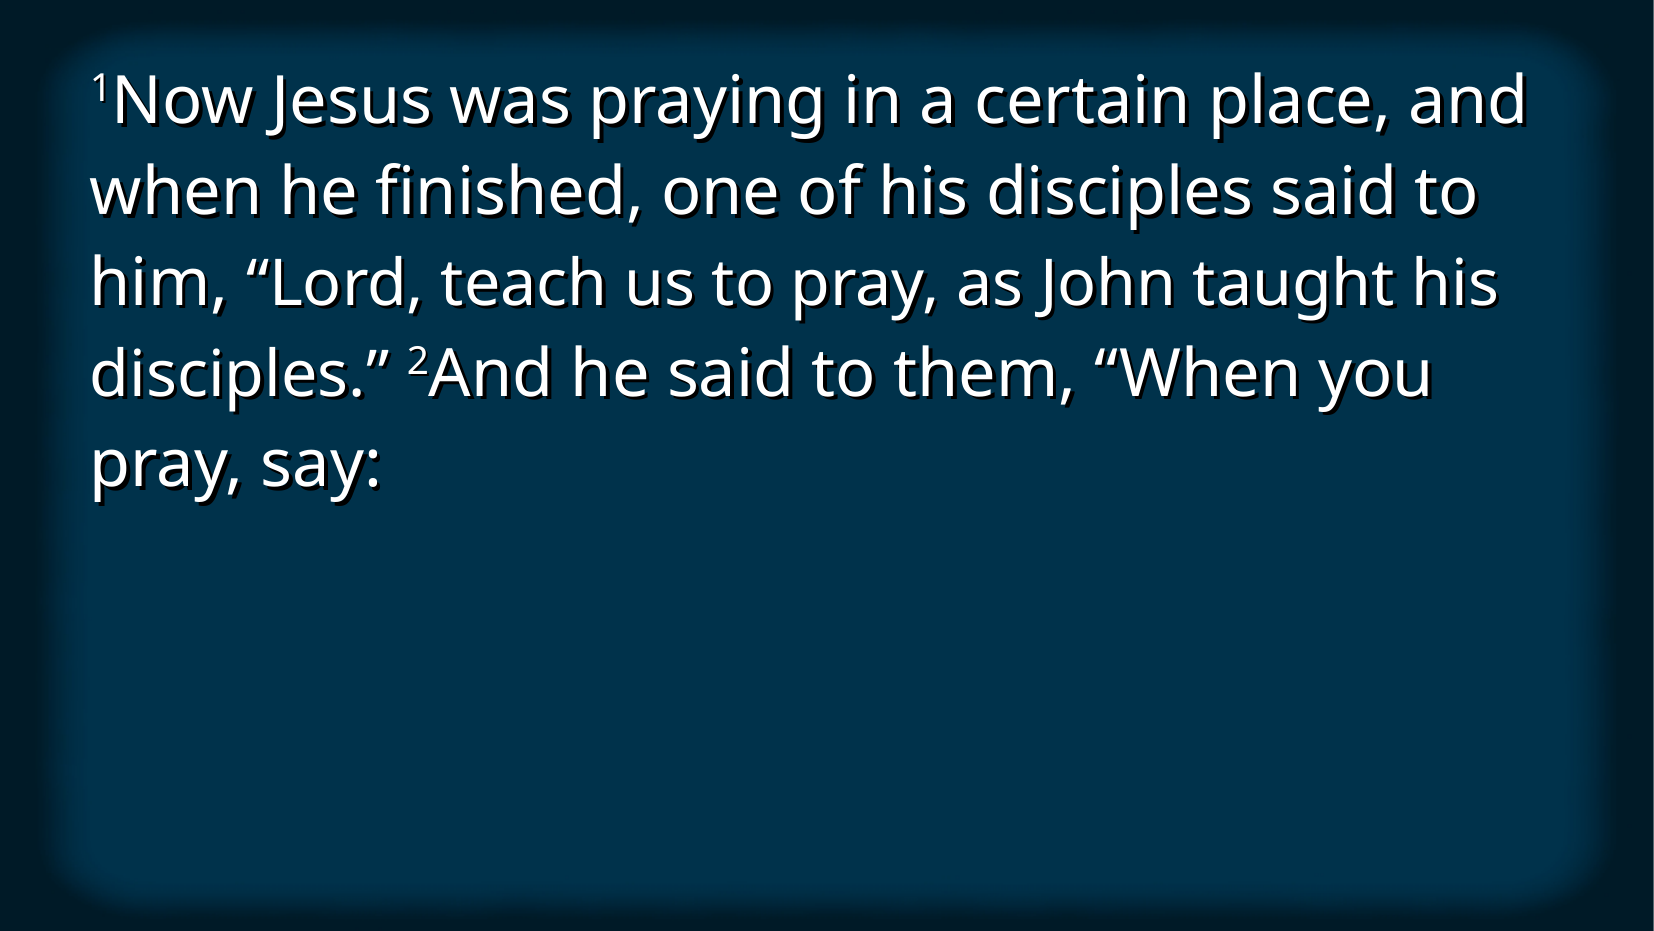

1Now Jesus was praying in a certain place, and when he finished, one of his disciples said to him, “Lord, teach us to pray, as John taught his disciples.” 2And he said to them, “When you pray, say: